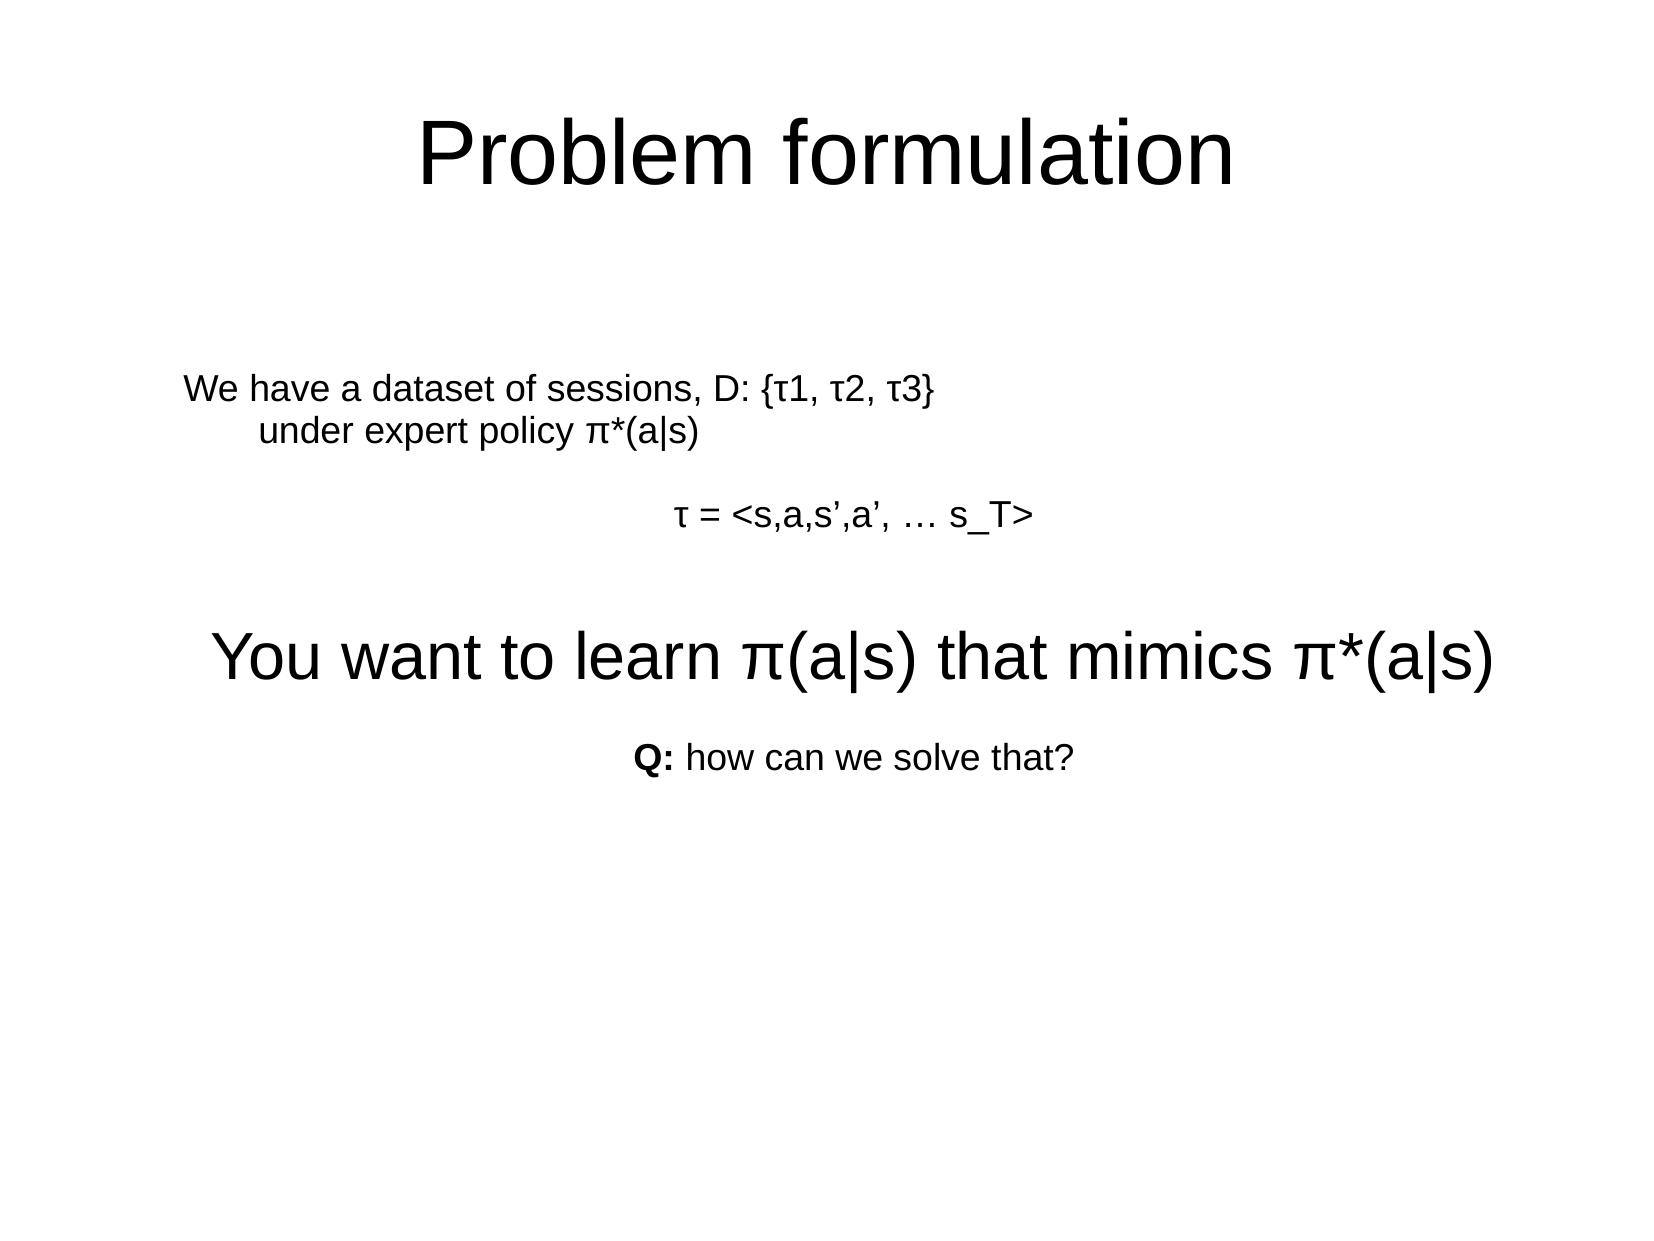

# Problem formulation
We have a dataset of sessions, D: {τ1, τ2, τ3}
	under expert policy π*(a|s)
τ = <s,a,s’,a’, … s_T>
You want to learn π(a|s) that mimics π*(a|s)
Q: how can we solve that?